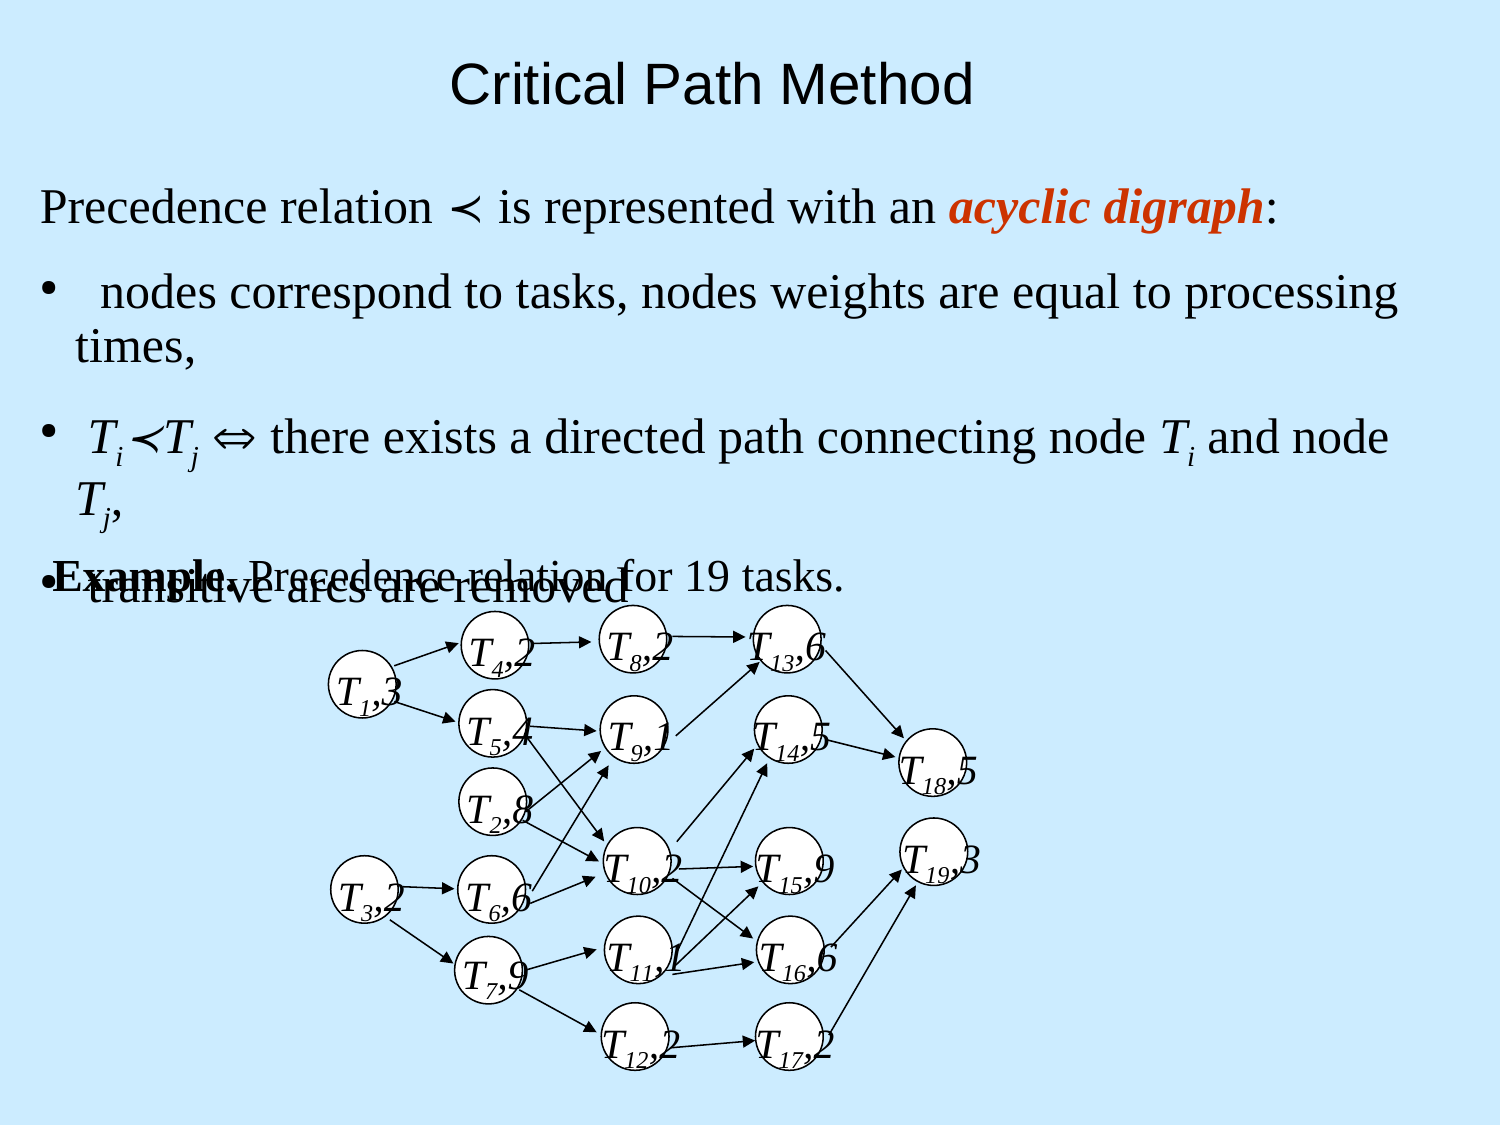

# Critical Path Method
Precedence relation  is represented with an acyclic digraph:
 nodes correspond to tasks, nodes weights are equal to processing times,
 TiTj  there exists a directed path connecting node Ti and node Tj,
 transitive arcs are removed
Example. Precedence relation for 19 tasks.
T8,2
T13,6
T4,2
T1,3
T5,4
T9,1
T14,5
T18,5
T2,8
T19,3
T10,2
T15,9
T3,2
T6,6
T11,1
T16,6
T7,9
T12,2
T17,2